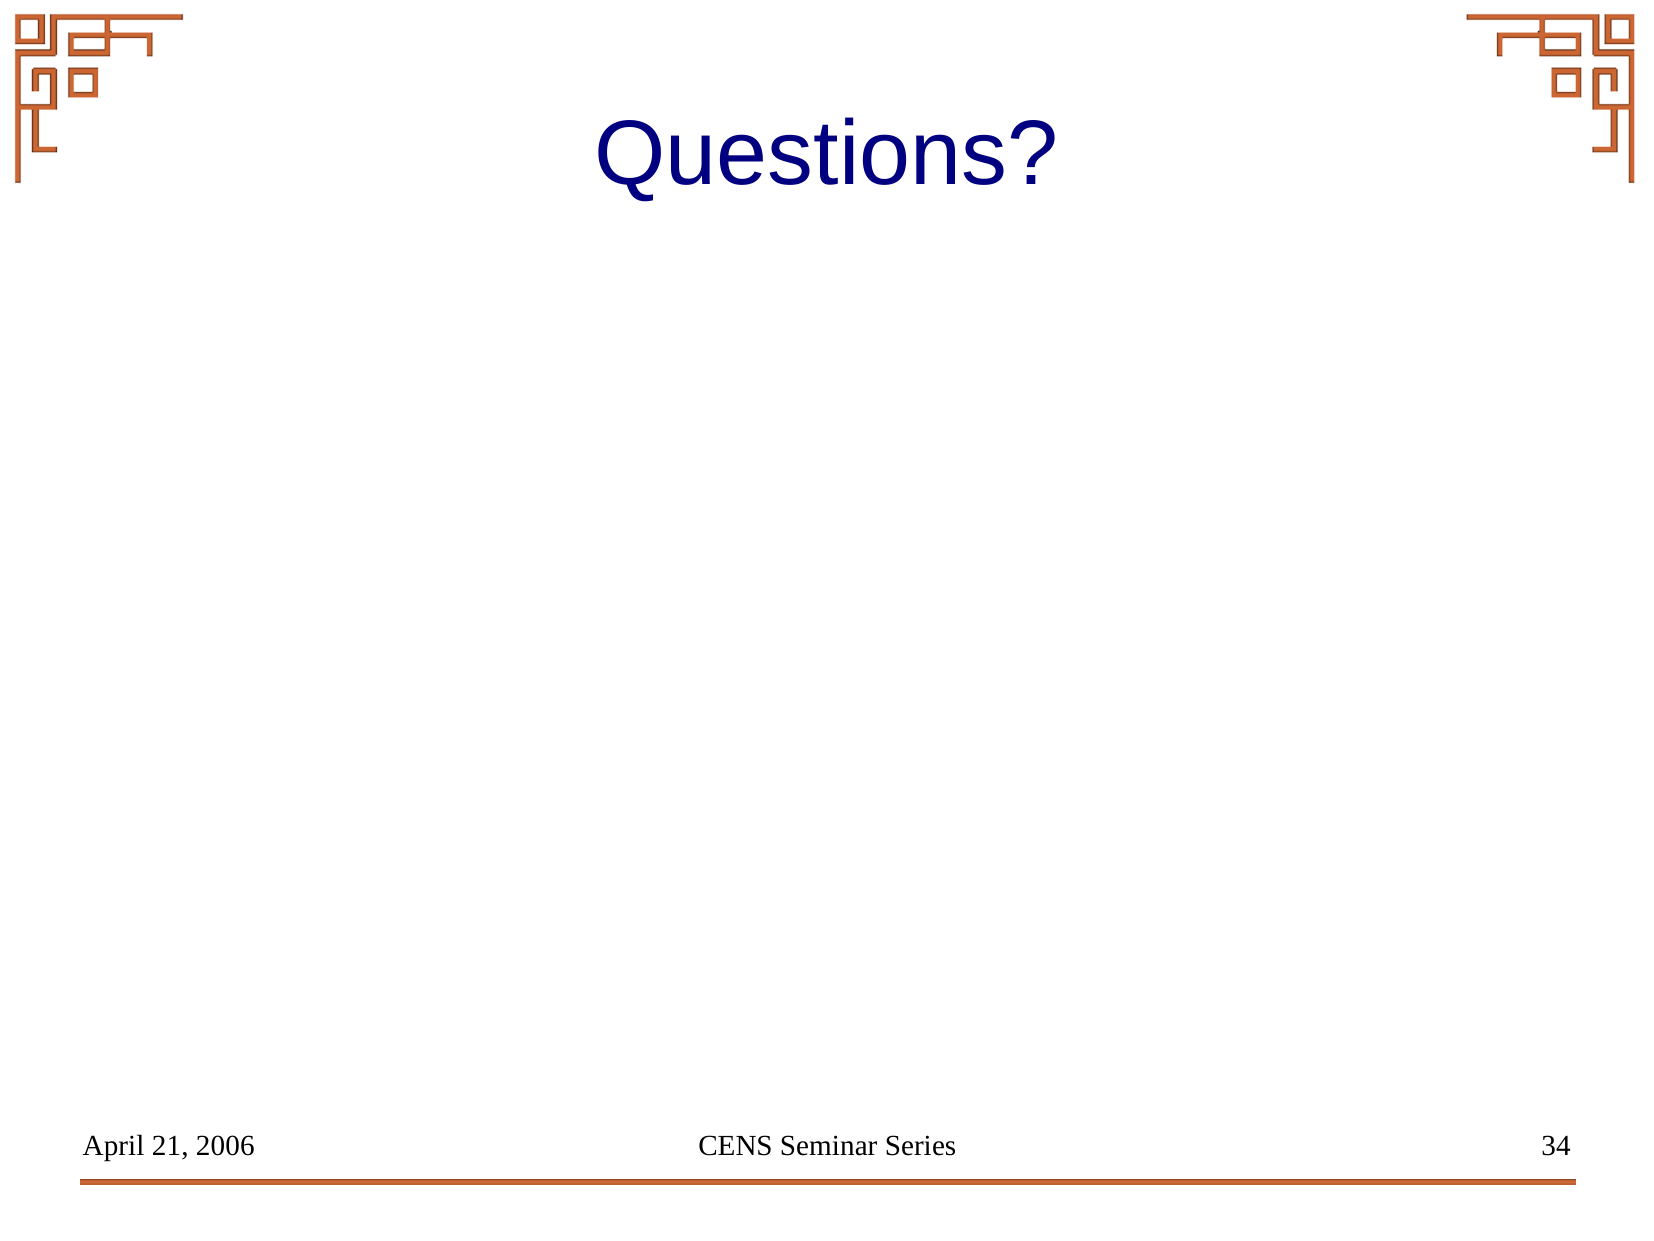

# Questions?
April 21, 2006
CENS Seminar Series
34